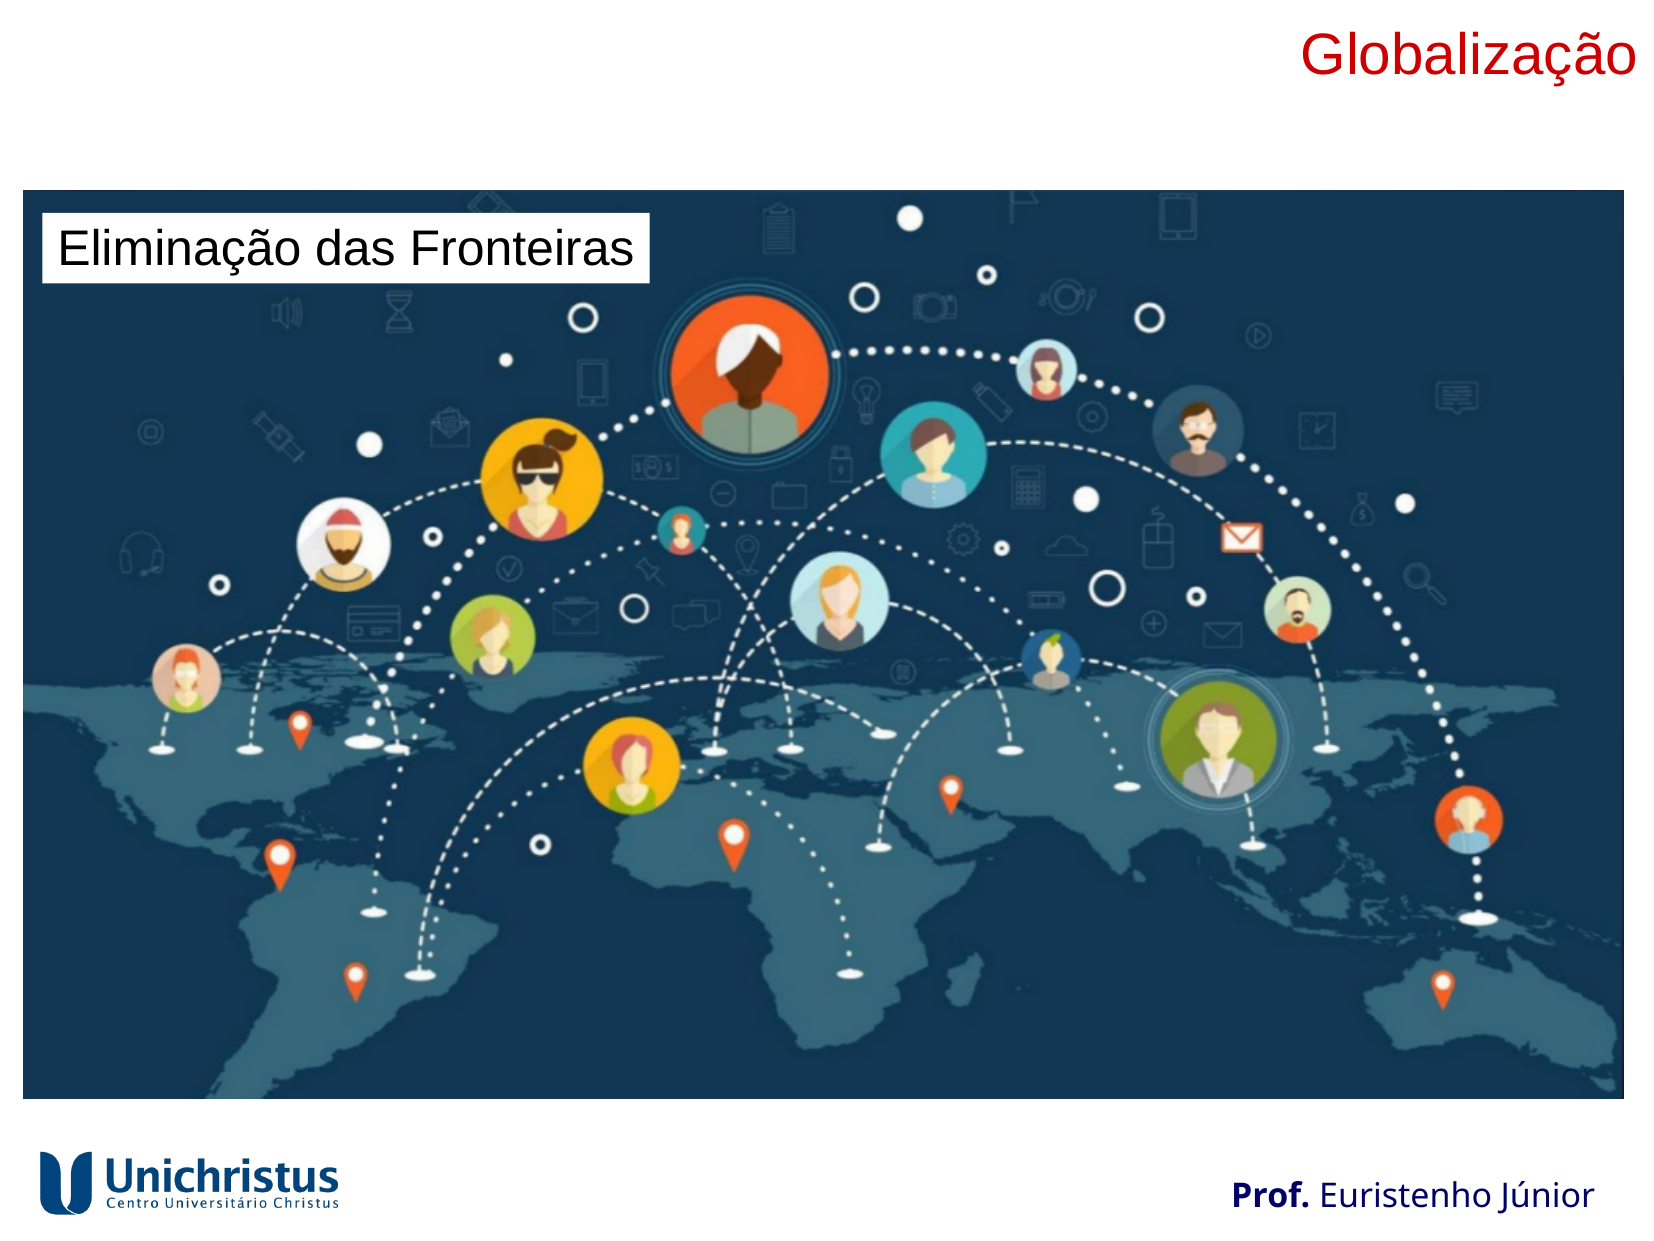

Globalização
Eliminação das Fronteiras
Prof. Euristenho Júnior